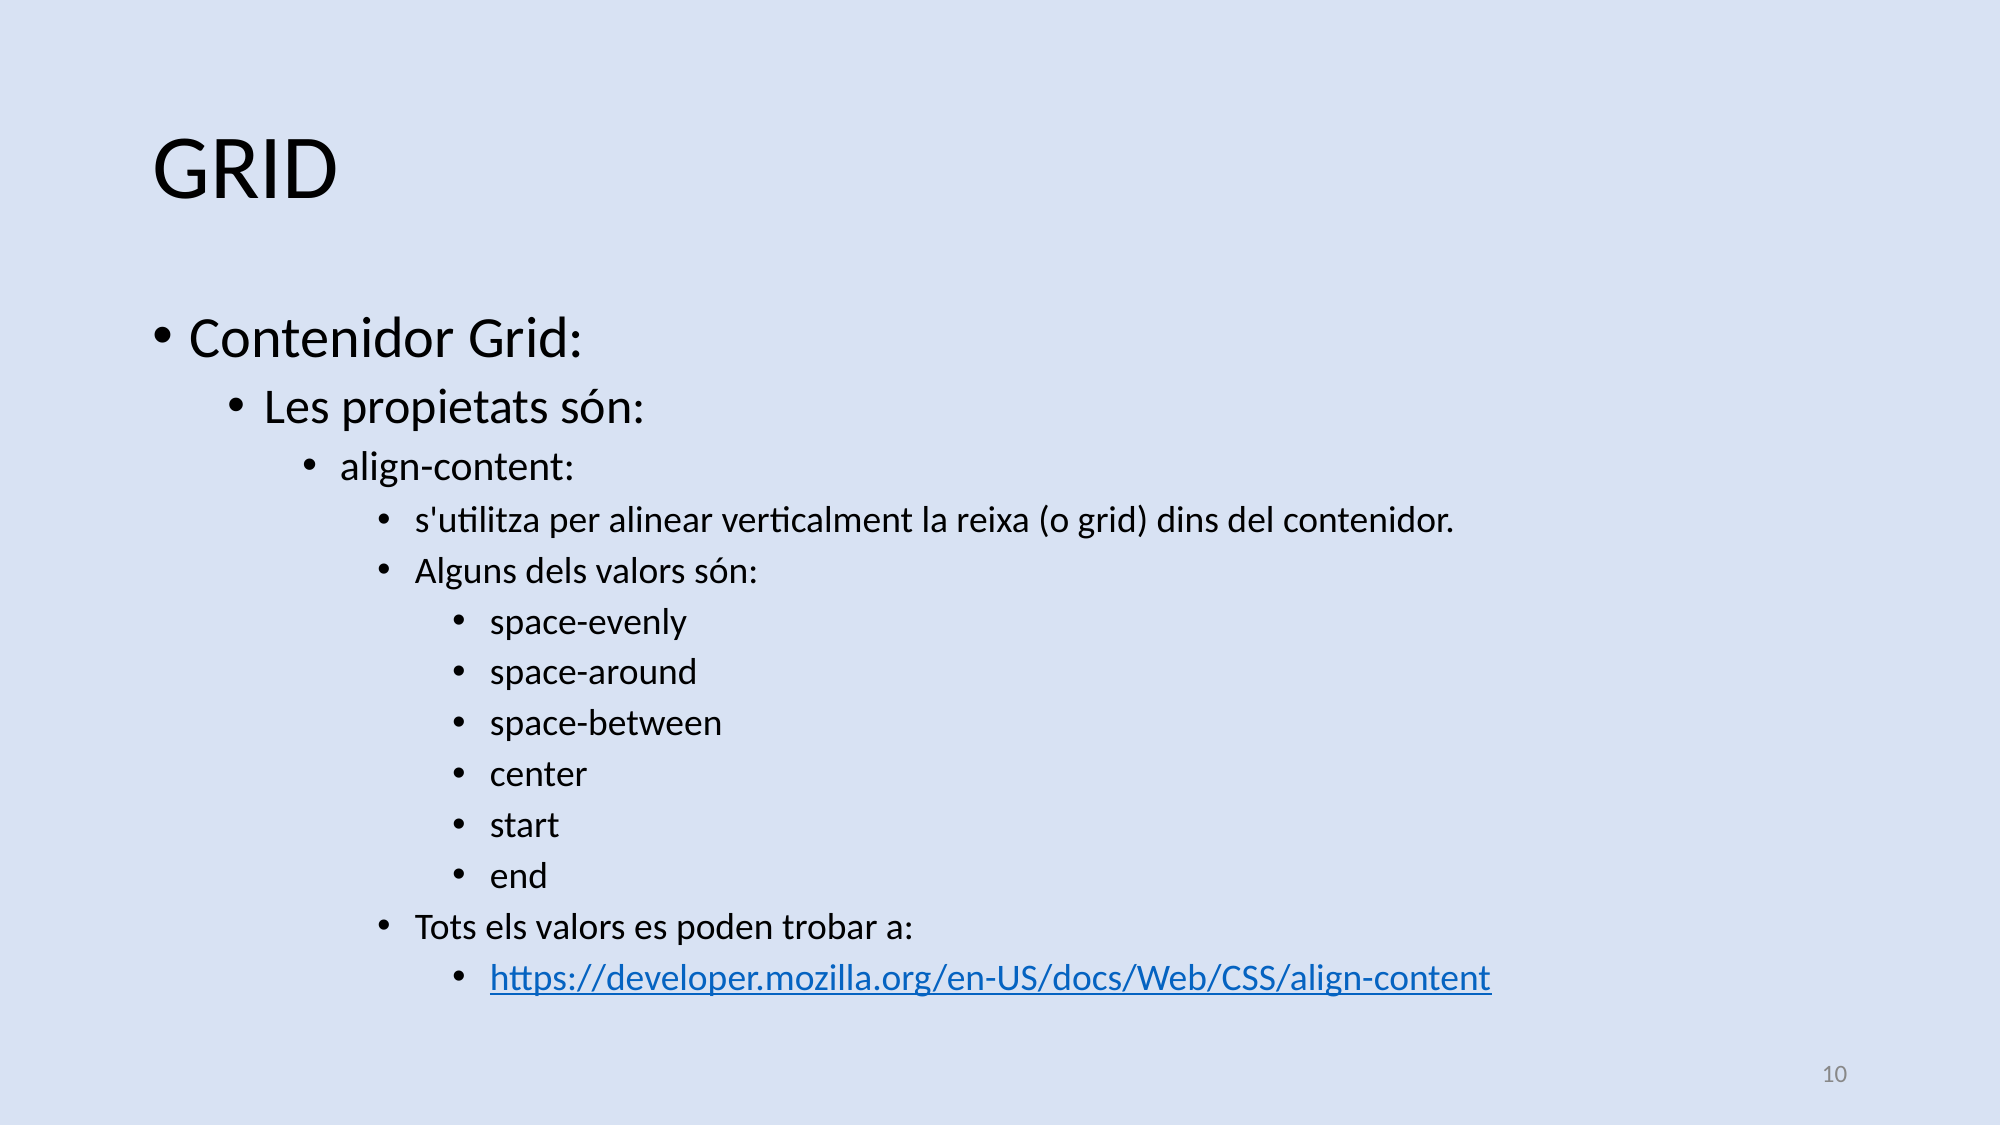

# GRID
Contenidor Grid:
Les propietats són:
align-content:
s'utilitza per alinear verticalment la reixa (o grid) dins del contenidor.
Alguns dels valors són:
space-evenly
space-around
space-between
center
start
end
Tots els valors es poden trobar a:
https://developer.mozilla.org/en-US/docs/Web/CSS/align-content